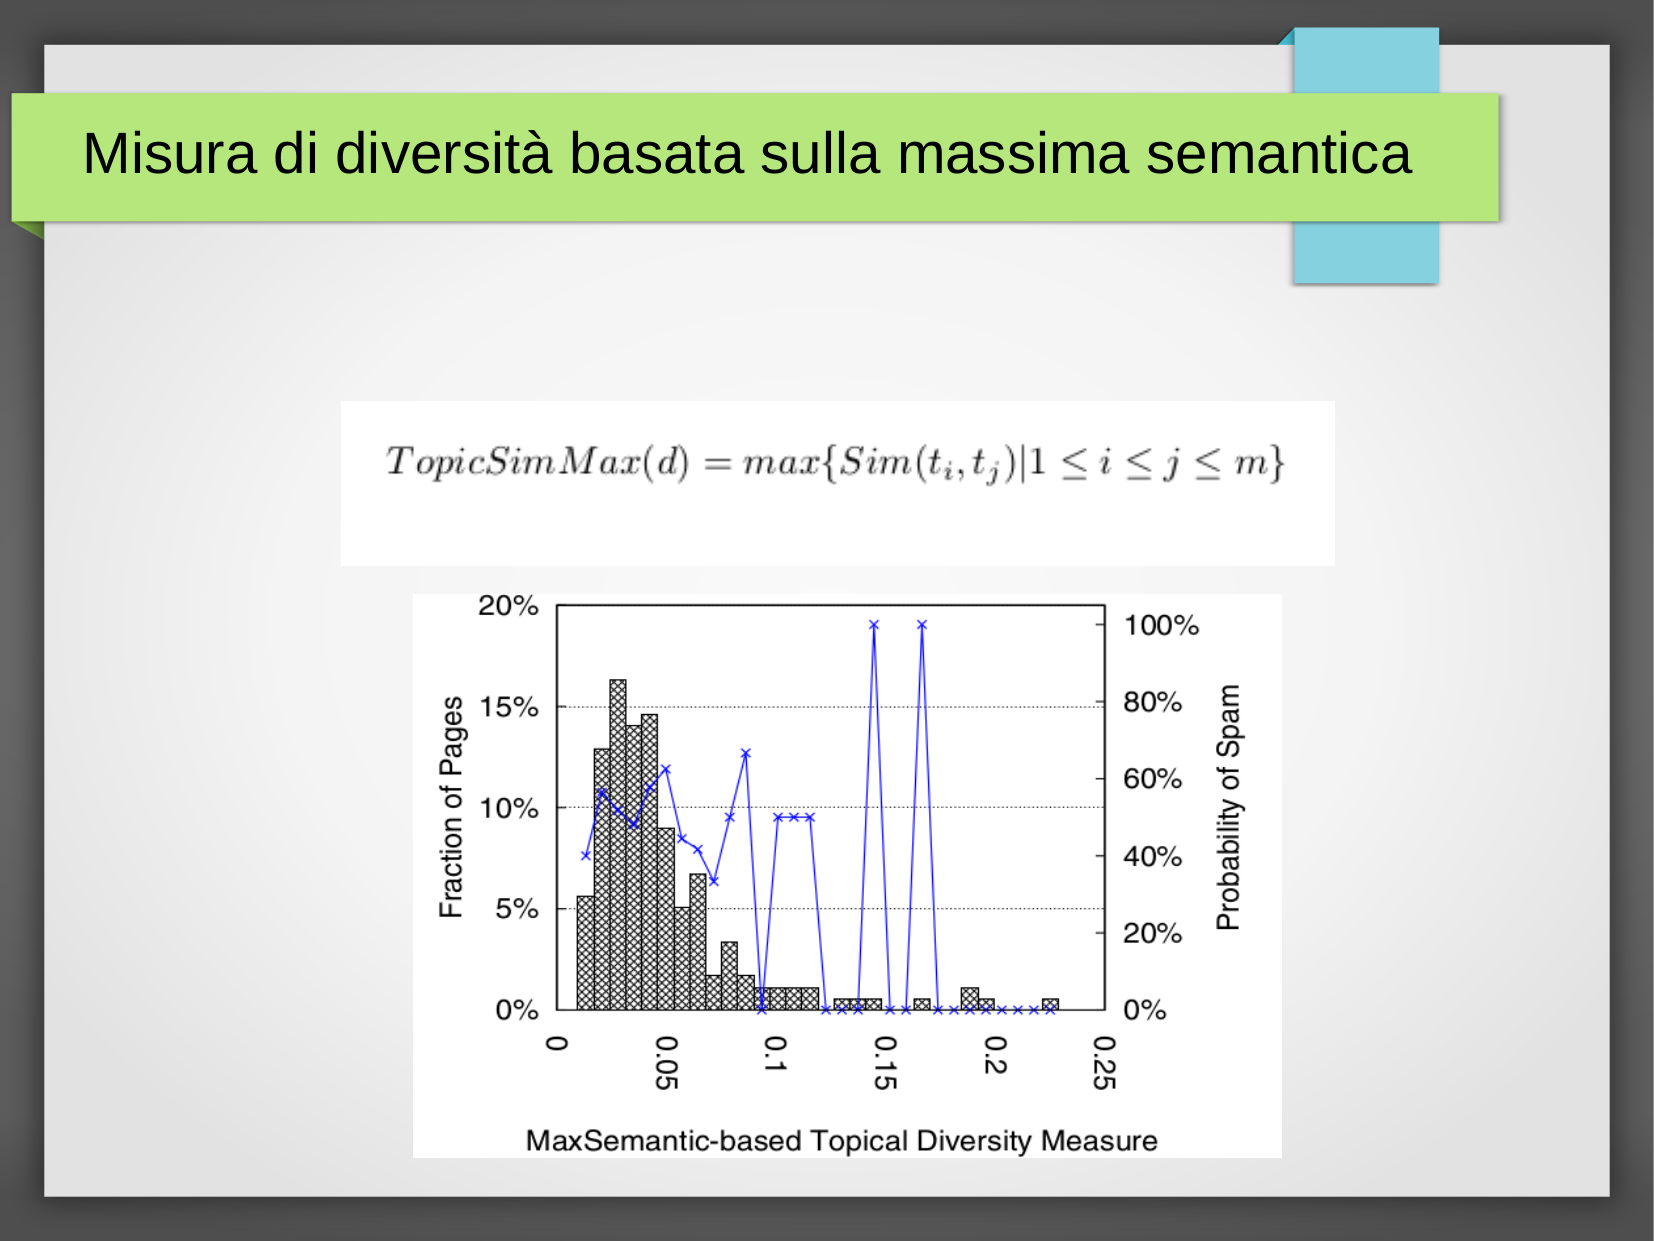

# Misura di diversità basata sulla massima semantica